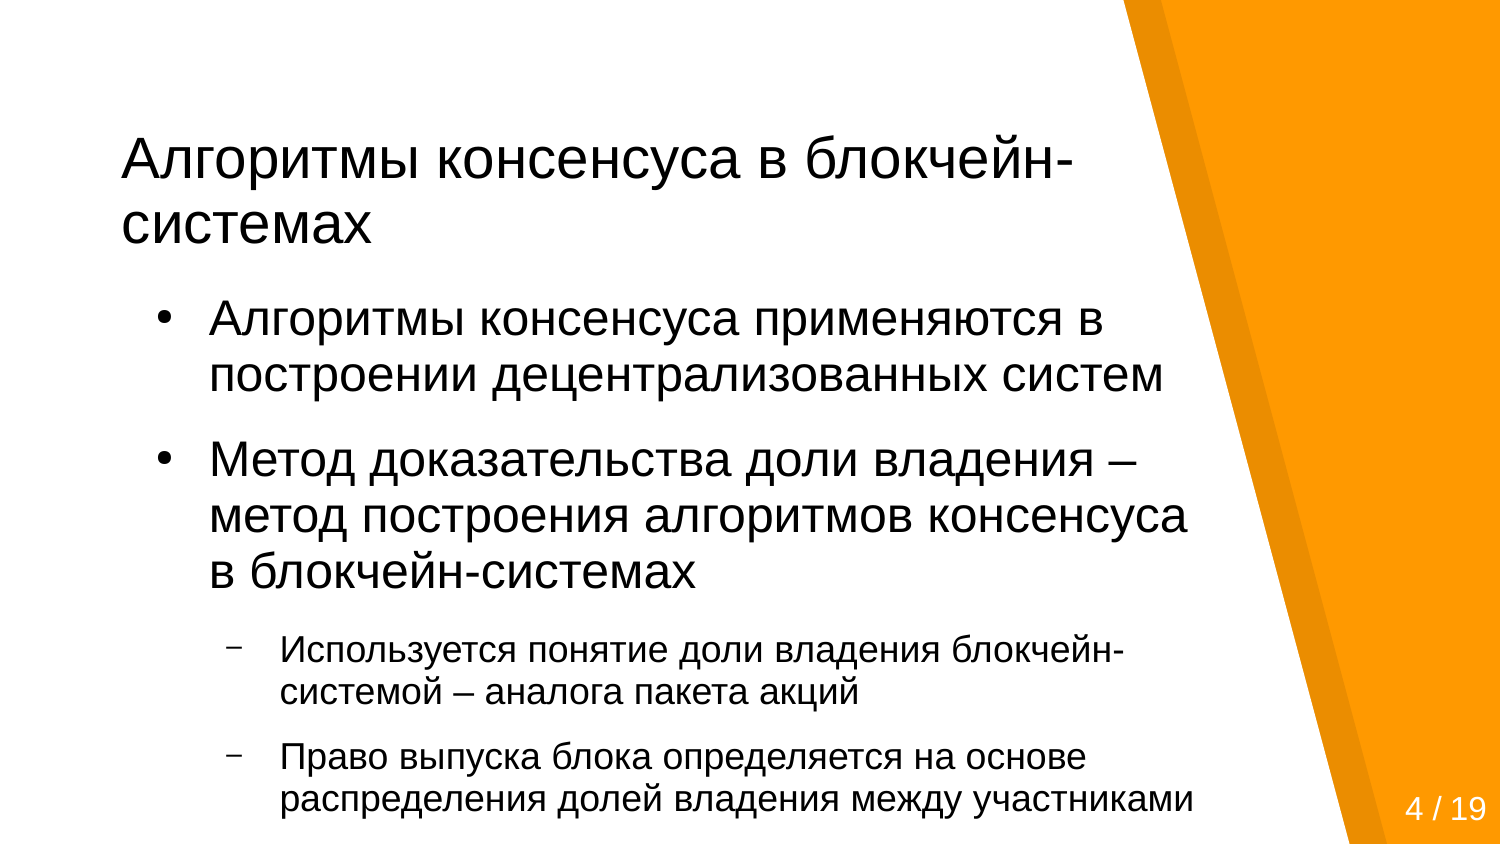

# Алгоритмы консенсуса в блокчейн-системах
Алгоритмы консенсуса применяются в построении децентрализованных систем
Метод доказательства доли владения – метод построения алгоритмов консенсуса в блокчейн-системах
Используется понятие доли владения блокчейн-системой – аналога пакета акций
Право выпуска блока определяется на основе распределения долей владения между участниками